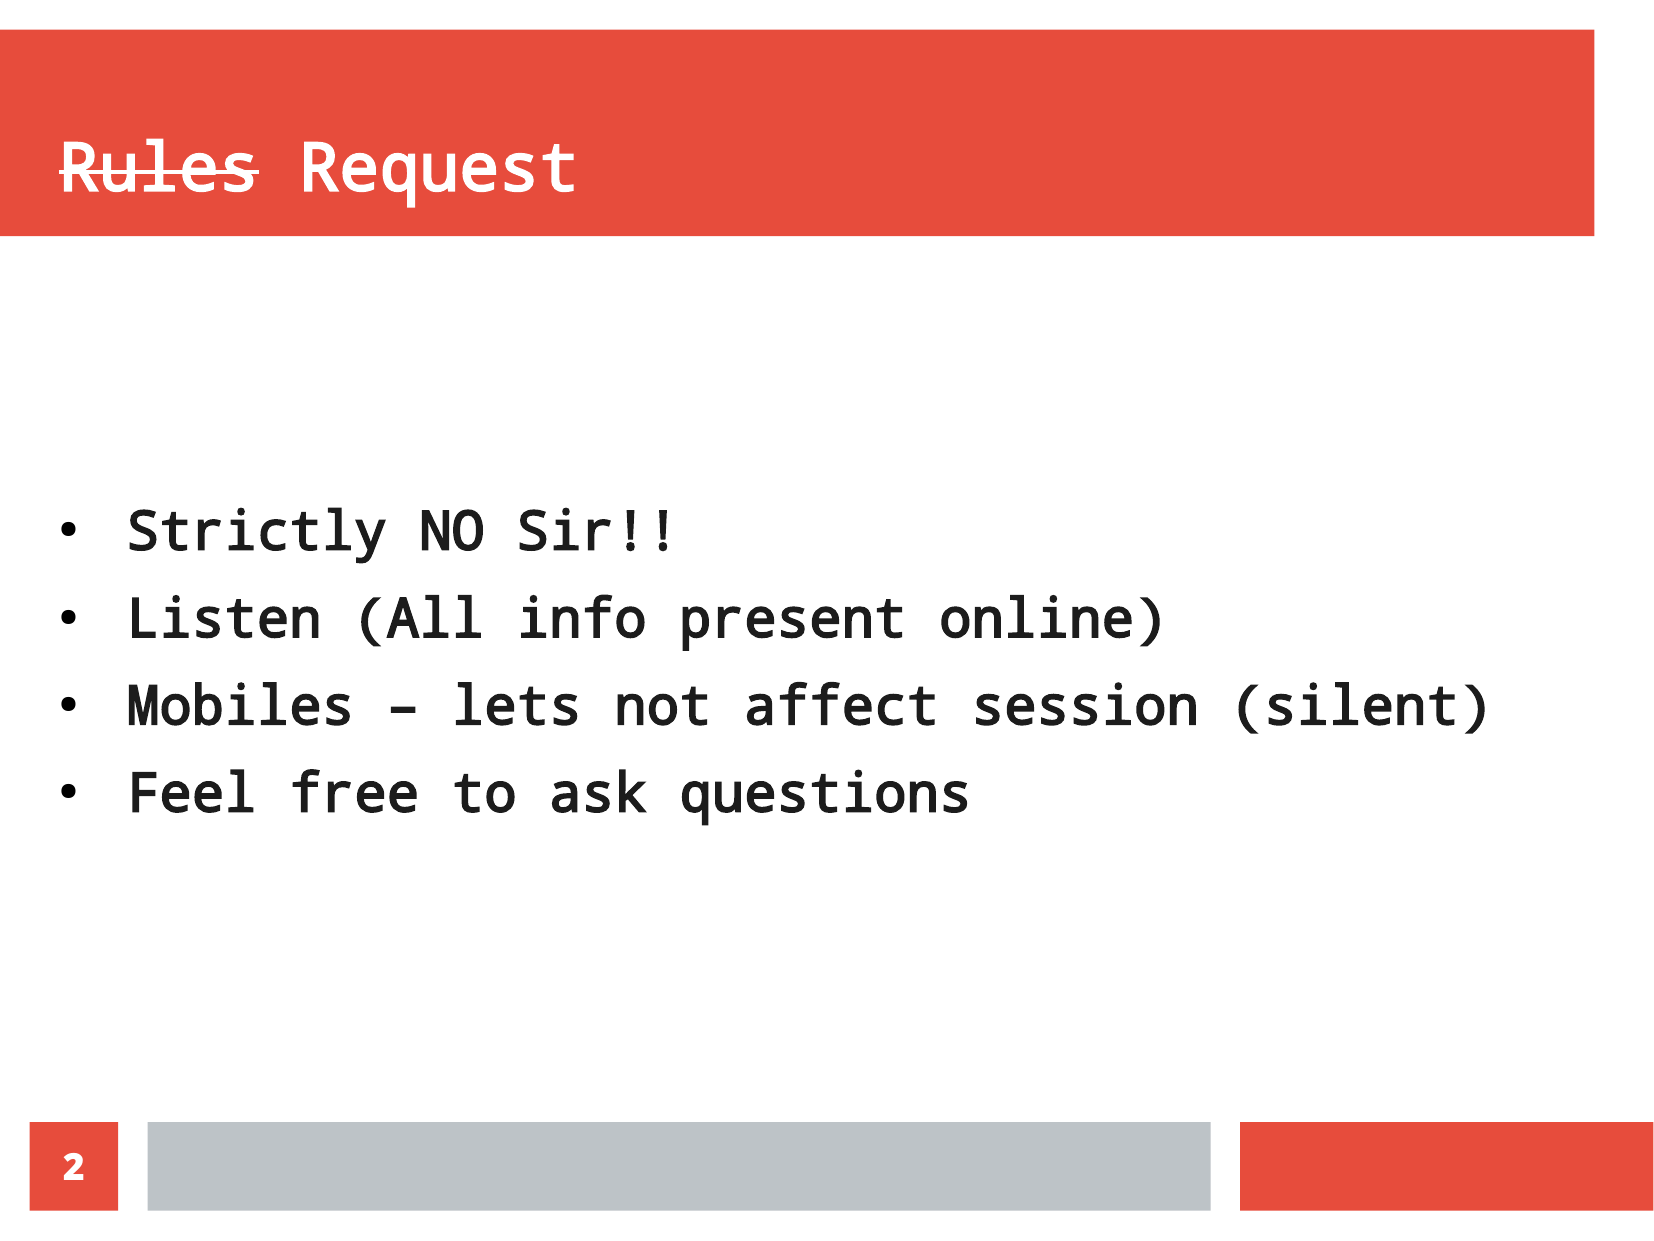

# Rules Request
 Strictly NO Sir!!
 Listen (All info present online)
 Mobiles – lets not affect session (silent)
 Feel free to ask questions
2